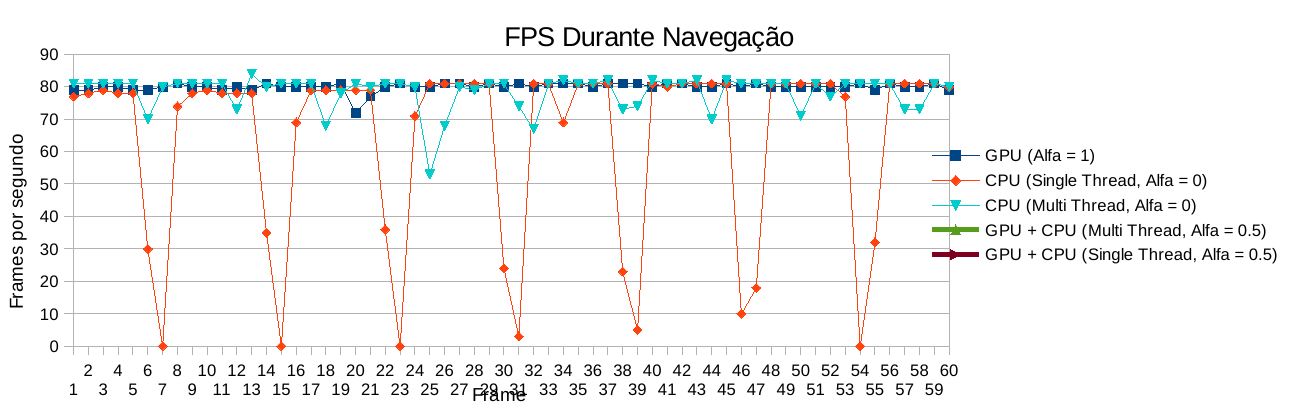

### Chart: FPS Durante Navegação
| Category | GPU (Alfa = 1) | CPU (Single Thread, Alfa = 0) | CPU (Multi Thread, Alfa = 0) | GPU + CPU (Multi Thread, Alfa = 0.5) | GPU + CPU (Single Thread, Alfa = 0.5) |
|---|---|---|---|---|---|
| 1 | 79.0 | 77.0 | 81.0 | None | None |
| 2 | 79.0 | 78.0 | 81.0 | None | None |
| 3 | 80.0 | 79.0 | 81.0 | None | None |
| 4 | 80.0 | 78.0 | 81.0 | None | None |
| 5 | 79.0 | 78.0 | 81.0 | None | None |
| 6 | 79.0 | 30.0 | 70.0 | None | None |
| 7 | 80.0 | 0.0 | 80.0 | None | None |
| 8 | 81.0 | 74.0 | 81.0 | None | None |
| 9 | 80.0 | 78.0 | 81.0 | None | None |
| 10 | 80.0 | 79.0 | 81.0 | None | None |
| 11 | 79.0 | 78.0 | 81.0 | None | None |
| 12 | 80.0 | 78.0 | 73.0 | None | None |
| 13 | 79.0 | 78.0 | 84.0 | None | None |
| 14 | 81.0 | 35.0 | 80.0 | None | None |
| 15 | 80.0 | 0.0 | 81.0 | None | None |
| 16 | 80.0 | 69.0 | 81.0 | None | None |
| 17 | 80.0 | 79.0 | 81.0 | None | None |
| 18 | 80.0 | 79.0 | 68.0 | None | None |
| 19 | 81.0 | 79.0 | 78.0 | None | None |
| 20 | 72.0 | 79.0 | 81.0 | None | None |
| 21 | 77.0 | 79.0 | 80.0 | None | None |
| 22 | 80.0 | 36.0 | 81.0 | None | None |
| 23 | 81.0 | 0.0 | 81.0 | None | None |
| 24 | 80.0 | 71.0 | 80.0 | None | None |
| 25 | 80.0 | 81.0 | 53.0 | None | None |
| 26 | 81.0 | 81.0 | 68.0 | None | None |
| 27 | 81.0 | 81.0 | 80.0 | None | None |
| 28 | 80.0 | 81.0 | 79.0 | None | None |
| 29 | 81.0 | 81.0 | 81.0 | None | None |
| 30 | 80.0 | 24.0 | 81.0 | None | None |
| 31 | 81.0 | 3.0 | 74.0 | None | None |
| 32 | 80.0 | 81.0 | 67.0 | None | None |
| 33 | 81.0 | 81.0 | 81.0 | None | None |
| 34 | 81.0 | 69.0 | 82.0 | None | None |
| 35 | 81.0 | 81.0 | 81.0 | None | None |
| 36 | 80.0 | 81.0 | 81.0 | None | None |
| 37 | 81.0 | 81.0 | 82.0 | None | None |
| 38 | 81.0 | 23.0 | 73.0 | None | None |
| 39 | 81.0 | 5.0 | 74.0 | None | None |
| 40 | 80.0 | 81.0 | 82.0 | None | None |
| 41 | 81.0 | 80.0 | 81.0 | None | None |
| 42 | 81.0 | 81.0 | 81.0 | None | None |
| 43 | 80.0 | 81.0 | 82.0 | None | None |
| 44 | 80.0 | 81.0 | 70.0 | None | None |
| 45 | 81.0 | 81.0 | 82.0 | None | None |
| 46 | 80.0 | 10.0 | 81.0 | None | None |
| 47 | 81.0 | 18.0 | 81.0 | None | None |
| 48 | 80.0 | 81.0 | 81.0 | None | None |
| 49 | 80.0 | 81.0 | 81.0 | None | None |
| 50 | 80.0 | 81.0 | 71.0 | None | None |
| 51 | 80.0 | 81.0 | 81.0 | None | None |
| 52 | 80.0 | 81.0 | 77.0 | None | None |
| 53 | 80.0 | 77.0 | 81.0 | None | None |
| 54 | 81.0 | 0.0 | 81.0 | None | None |
| 55 | 79.0 | 32.0 | 81.0 | None | None |
| 56 | 81.0 | 81.0 | 81.0 | None | None |
| 57 | 80.0 | 81.0 | 73.0 | None | None |
| 58 | 80.0 | 81.0 | 73.0 | None | None |
| 59 | 81.0 | 81.0 | 81.0 | None | None |
| 60 | 79.0 | 80.0 | 80.0 | None | None |